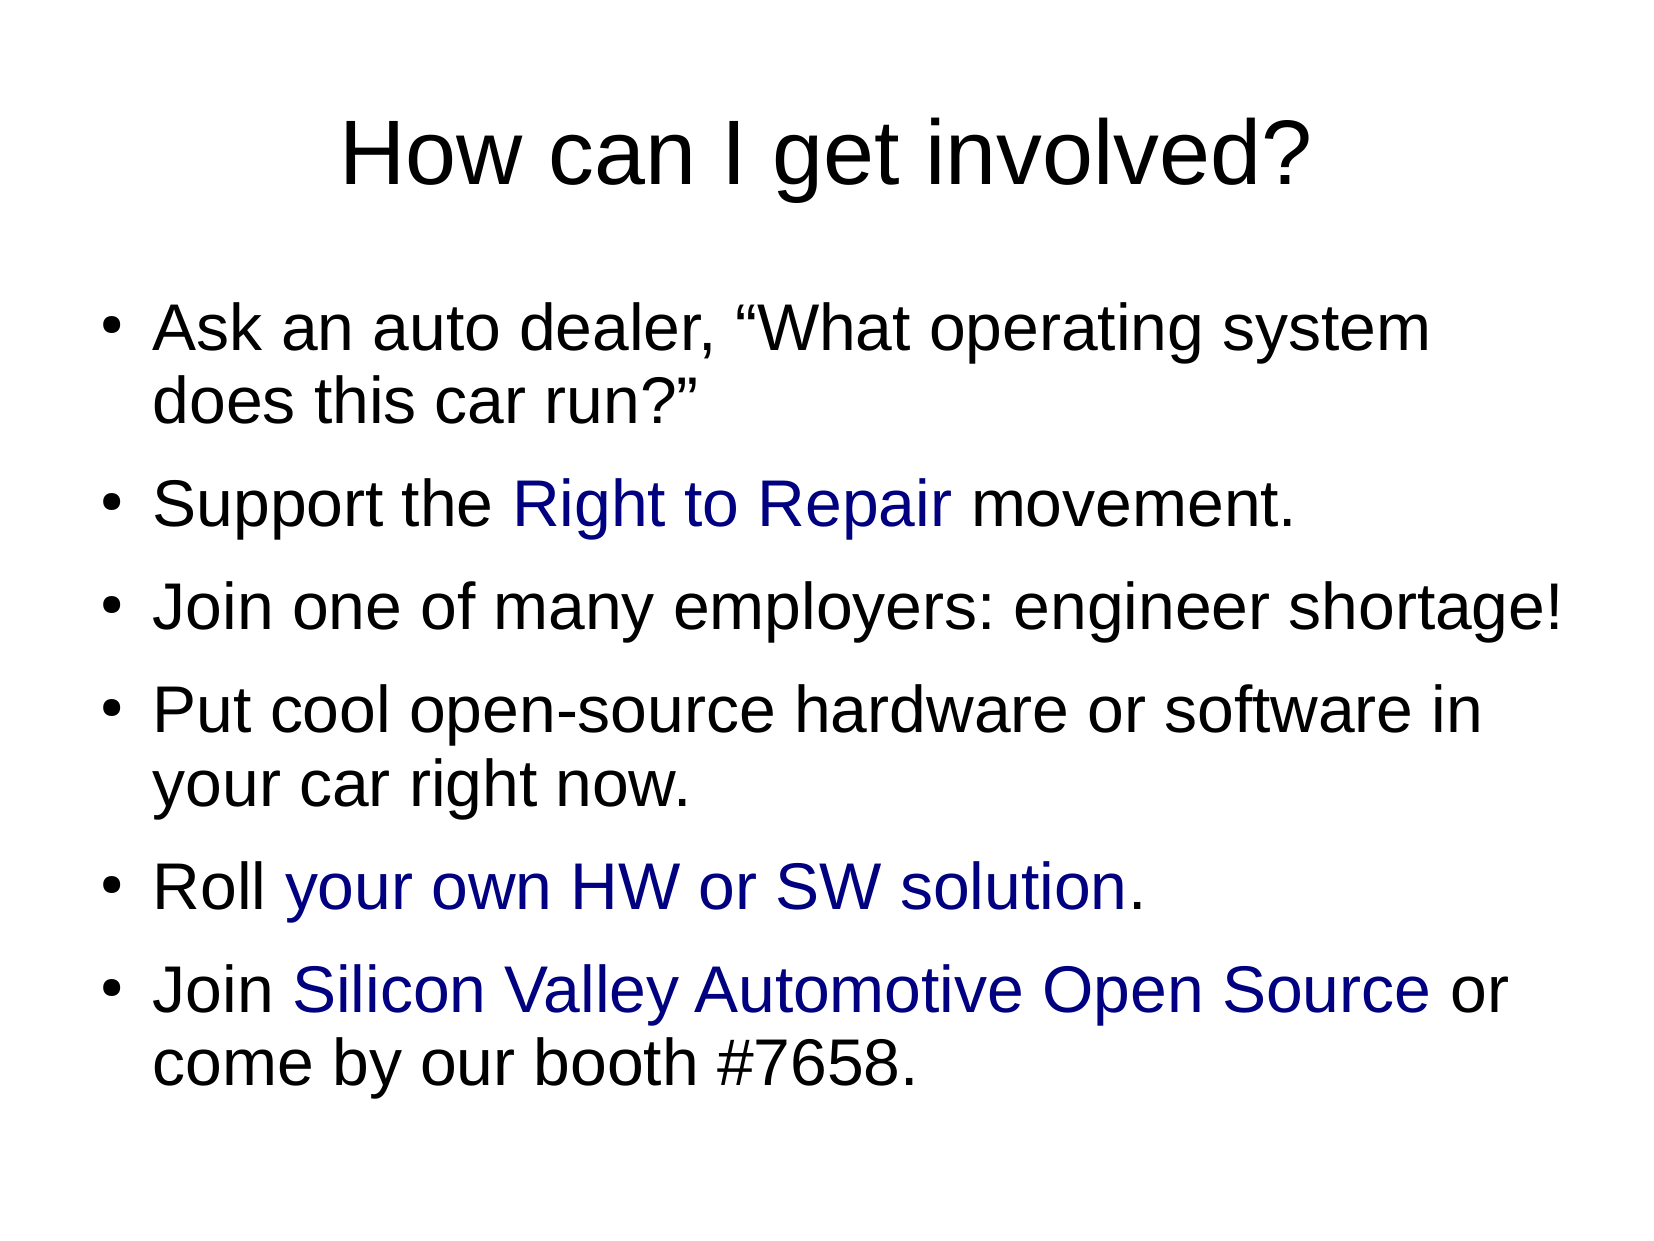

# How can I get involved?
Ask an auto dealer, “What operating system does this car run?”
Support the Right to Repair movement.
Join one of many employers: engineer shortage!
Put cool open-source hardware or software in your car right now.
Roll your own HW or SW solution.
Join Silicon Valley Automotive Open Source or come by our booth #7658.